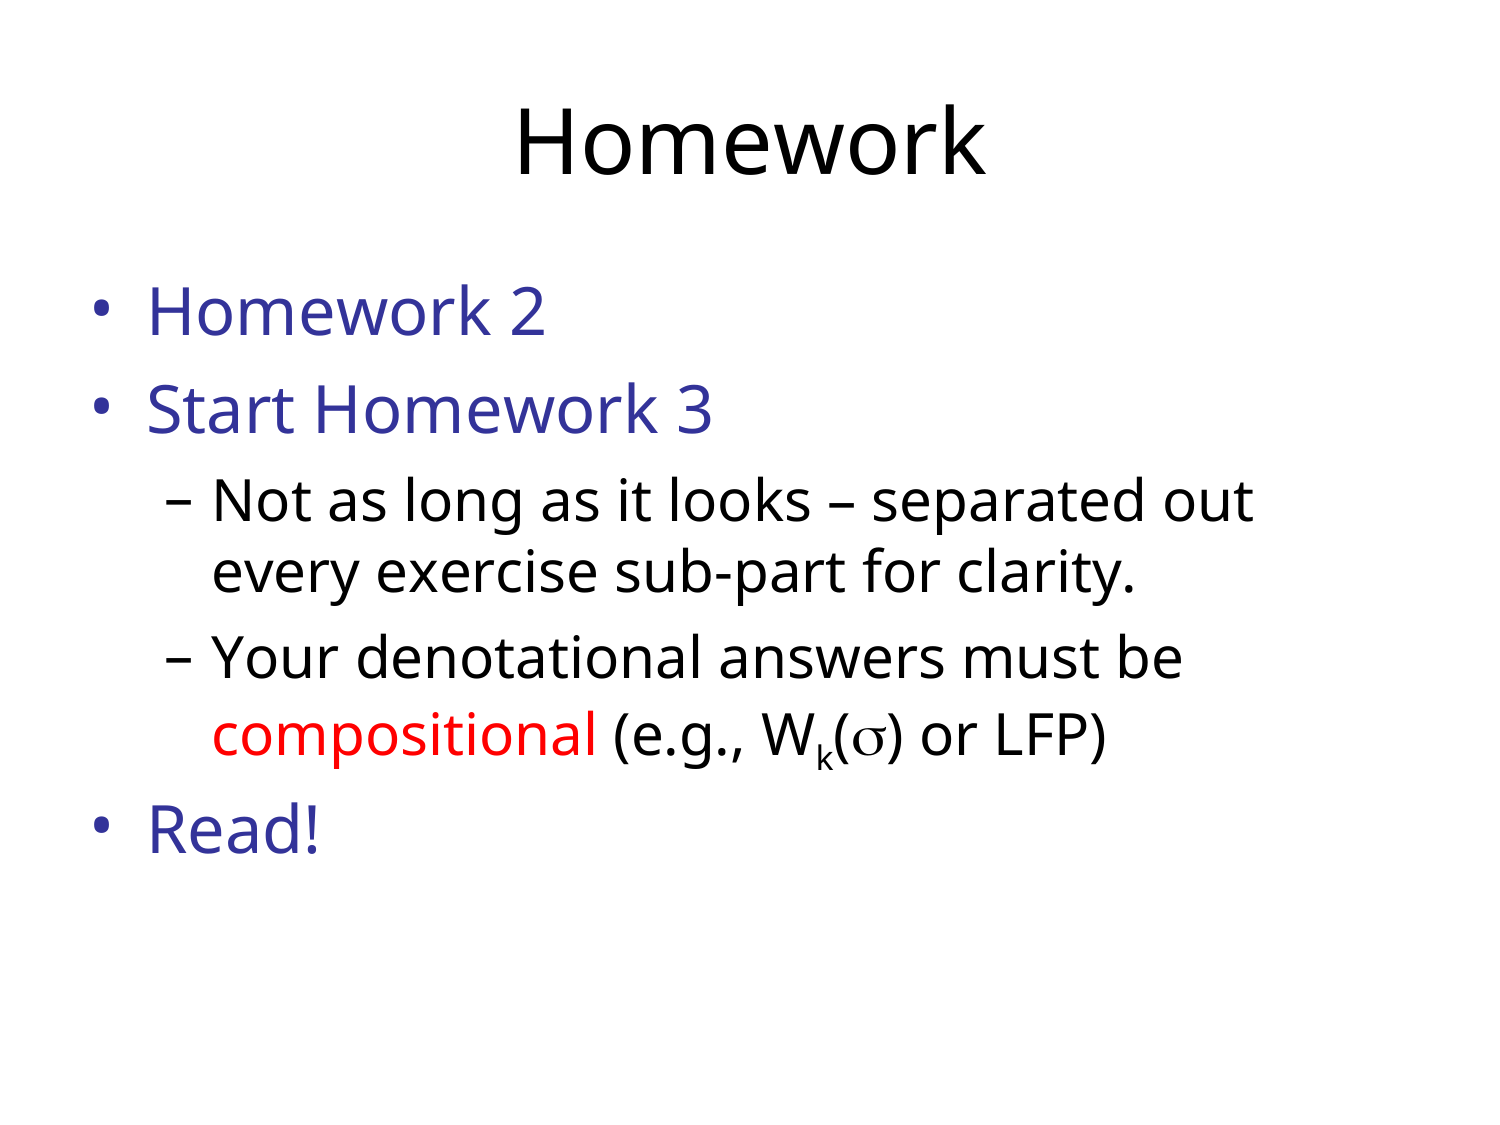

# Homework
Homework 2
Start Homework 3
Not as long as it looks – separated out every exercise sub-part for clarity.
Your denotational answers must be compositional (e.g., Wk() or LFP)
Read!